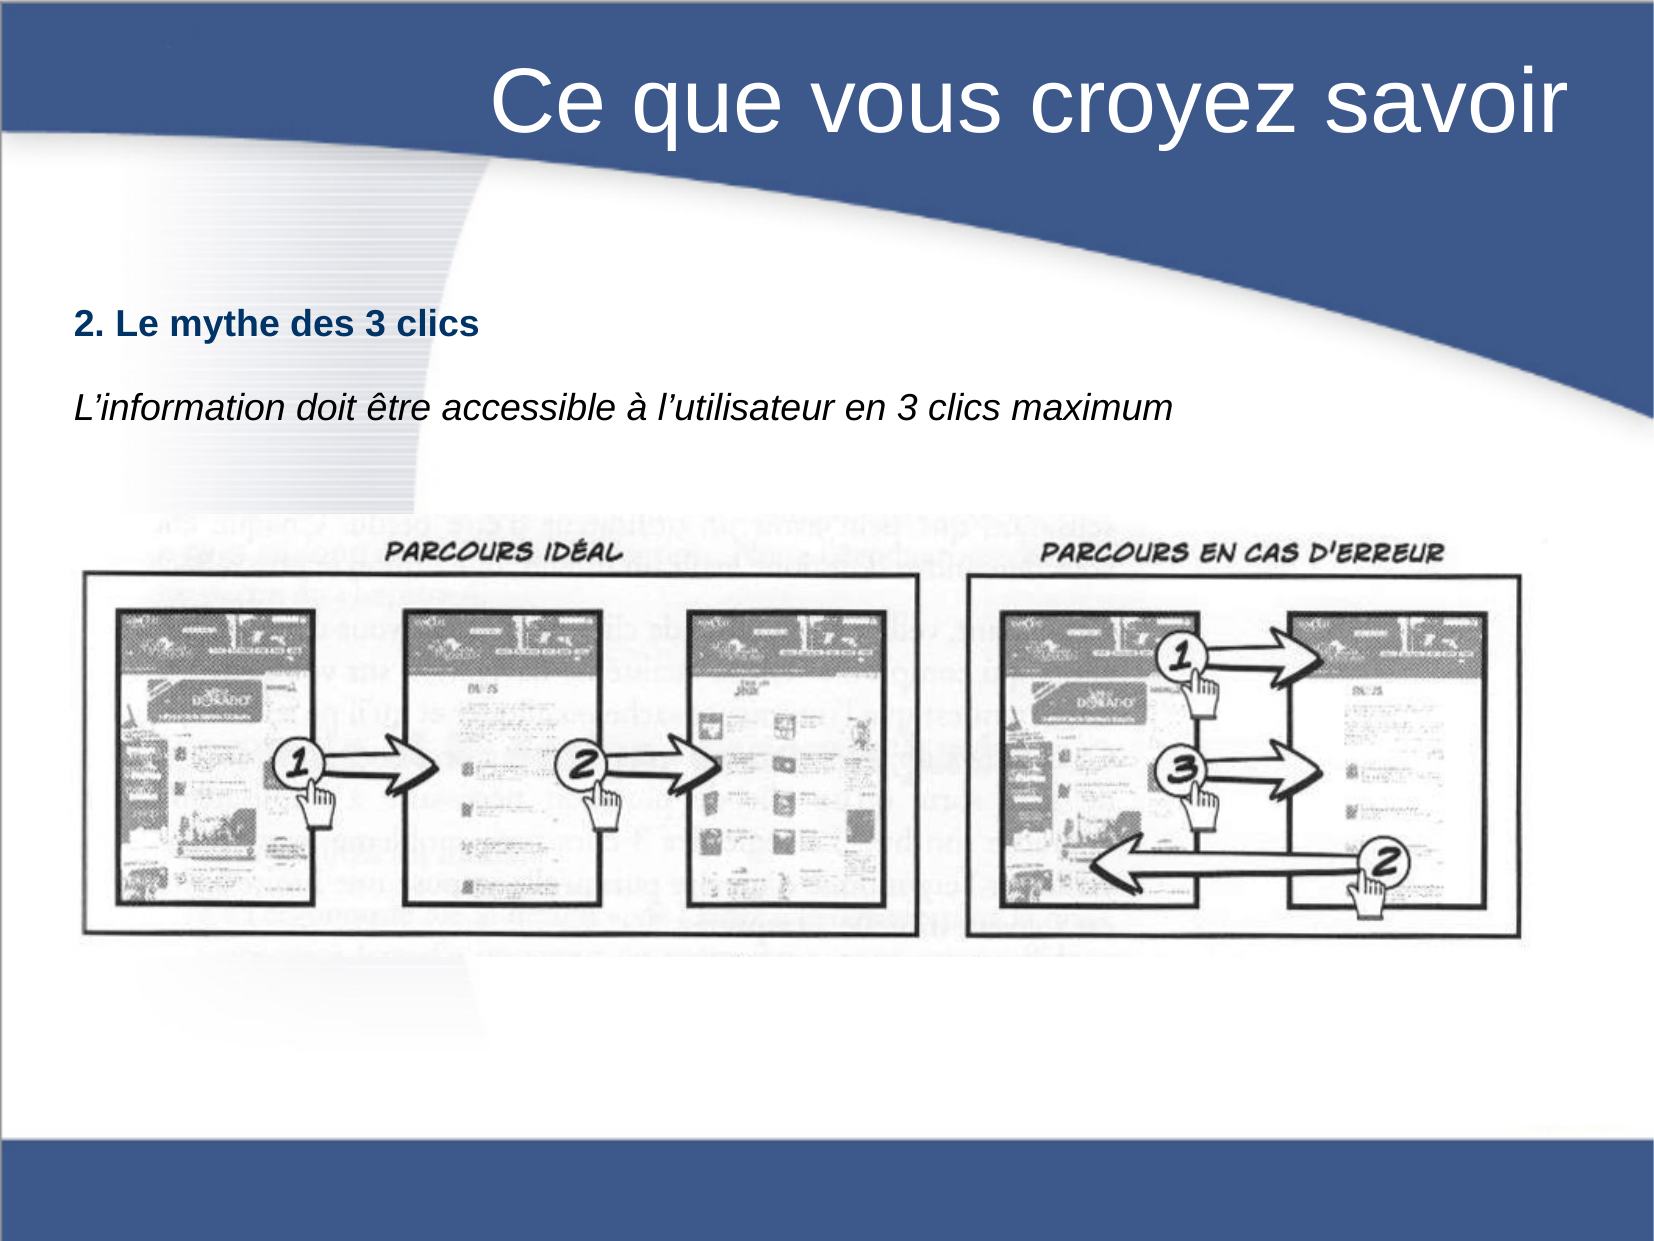

# Ce que vous croyez savoir
2. Le mythe des 3 clics
L’information doit être accessible à l’utilisateur en 3 clics maximum